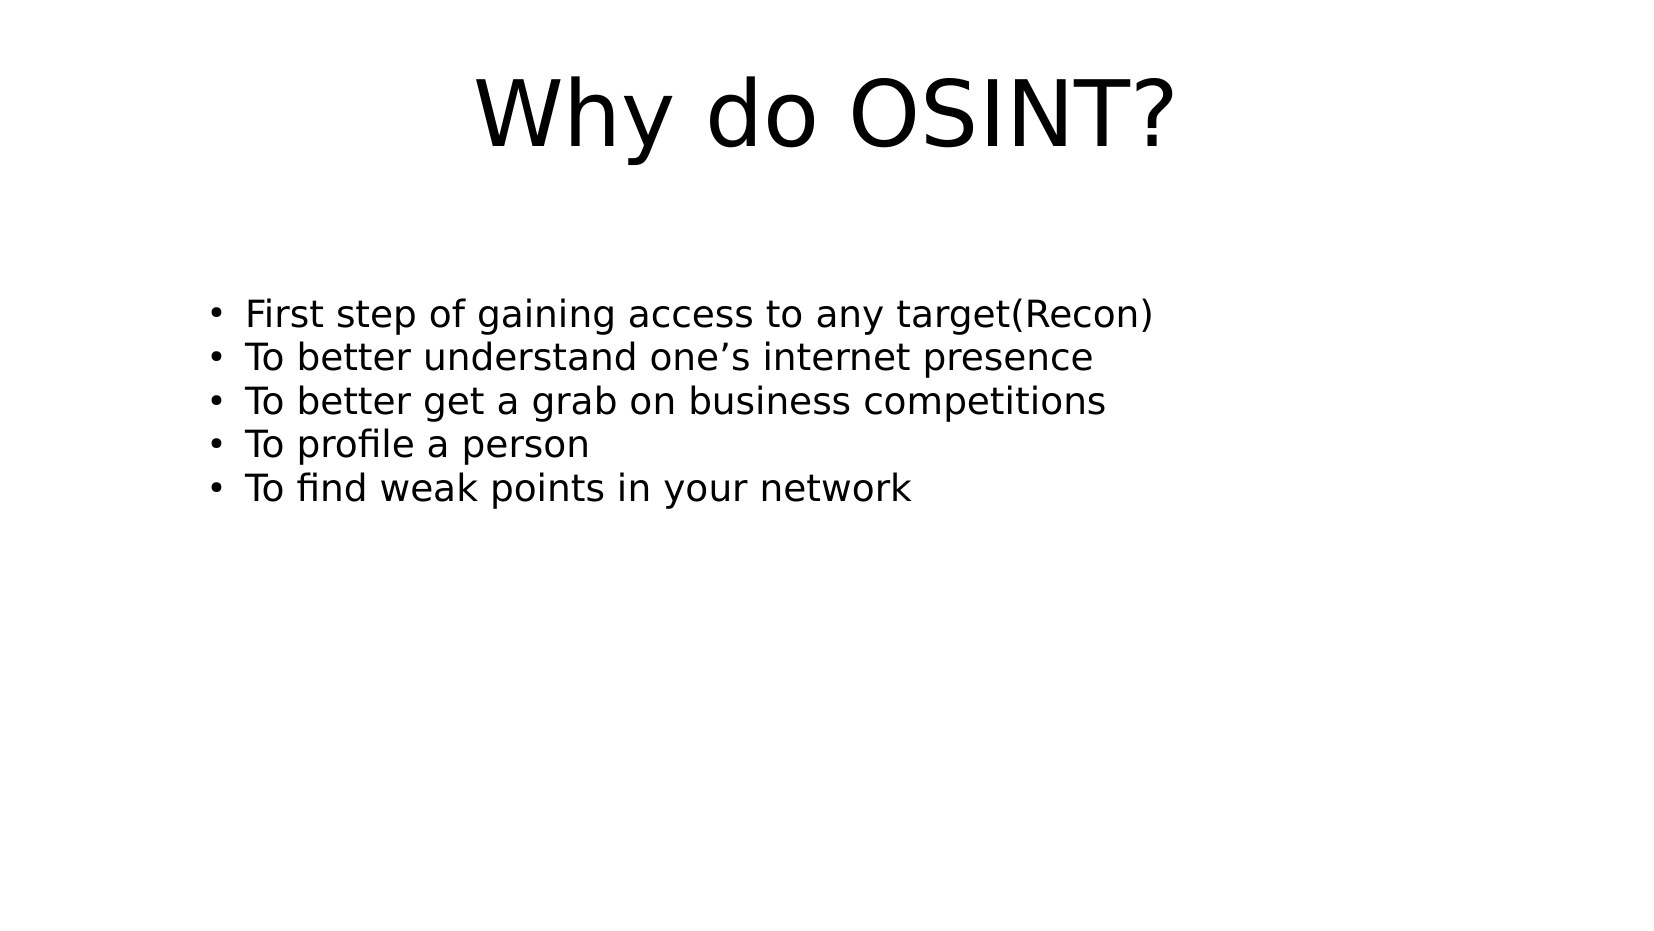

# Why do OSINT?
First step of gaining access to any target(Recon)
To better understand one’s internet presence
To better get a grab on business competitions
To profile a person
To find weak points in your network